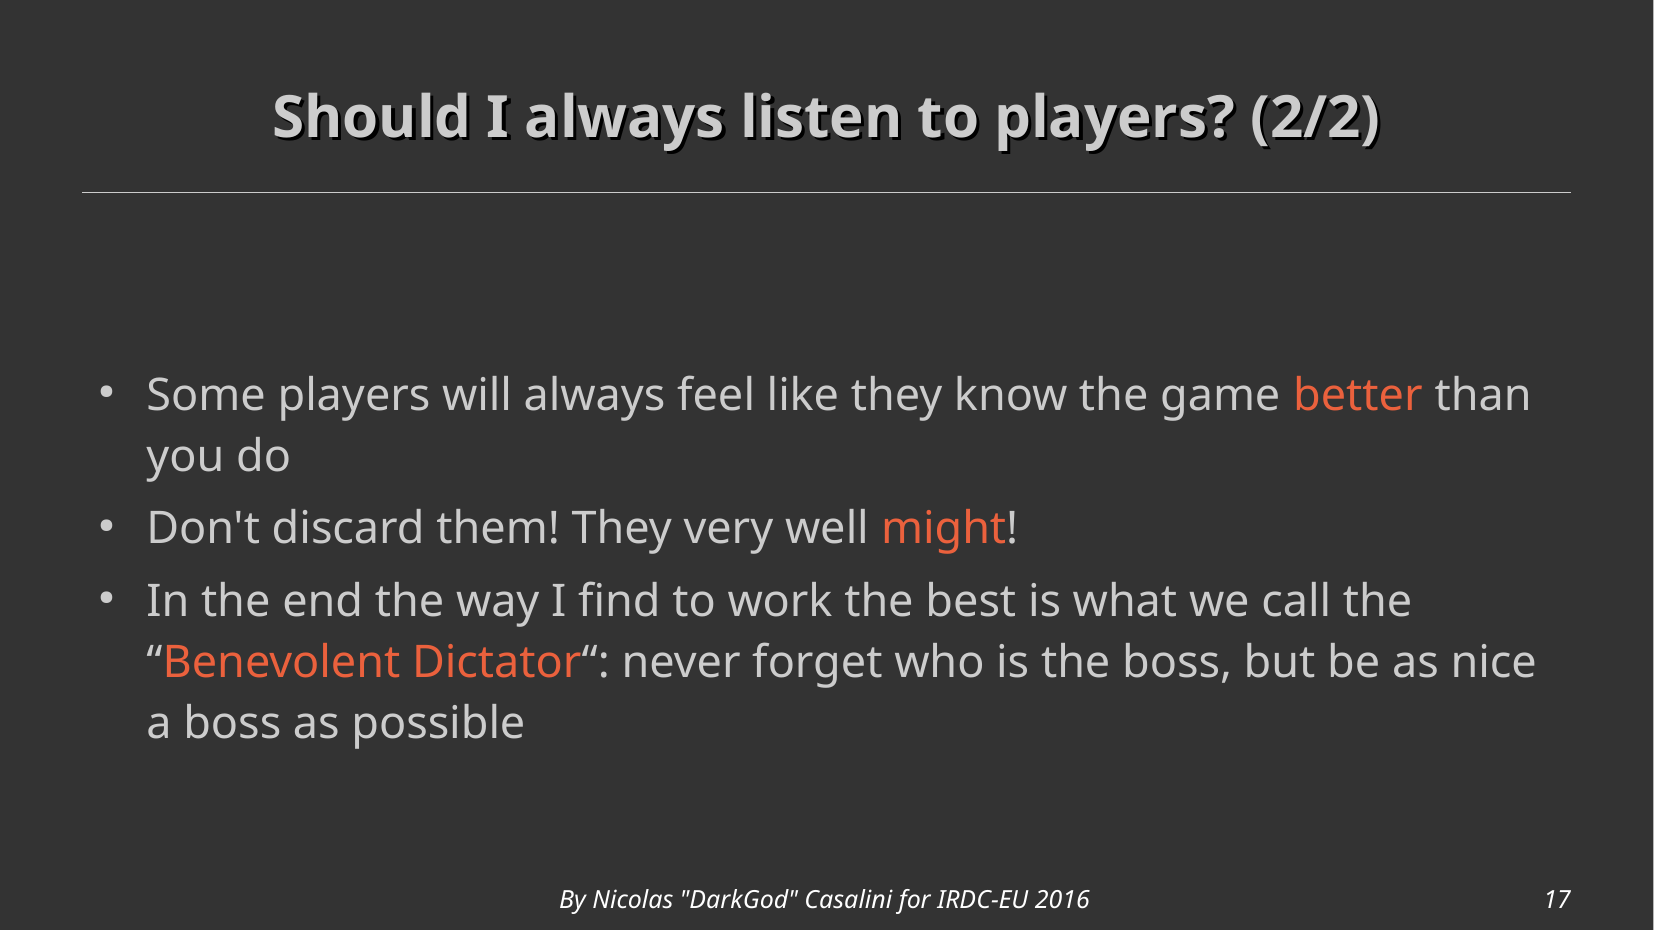

# Should I always listen to players? (2/2)
Some players will always feel like they know the game better than you do
Don't discard them! They very well might!
In the end the way I find to work the best is what we call the “Benevolent Dictator“: never forget who is the boss, but be as nice a boss as possible
By Nicolas "DarkGod" Casalini for IRDC-EU 2016
17